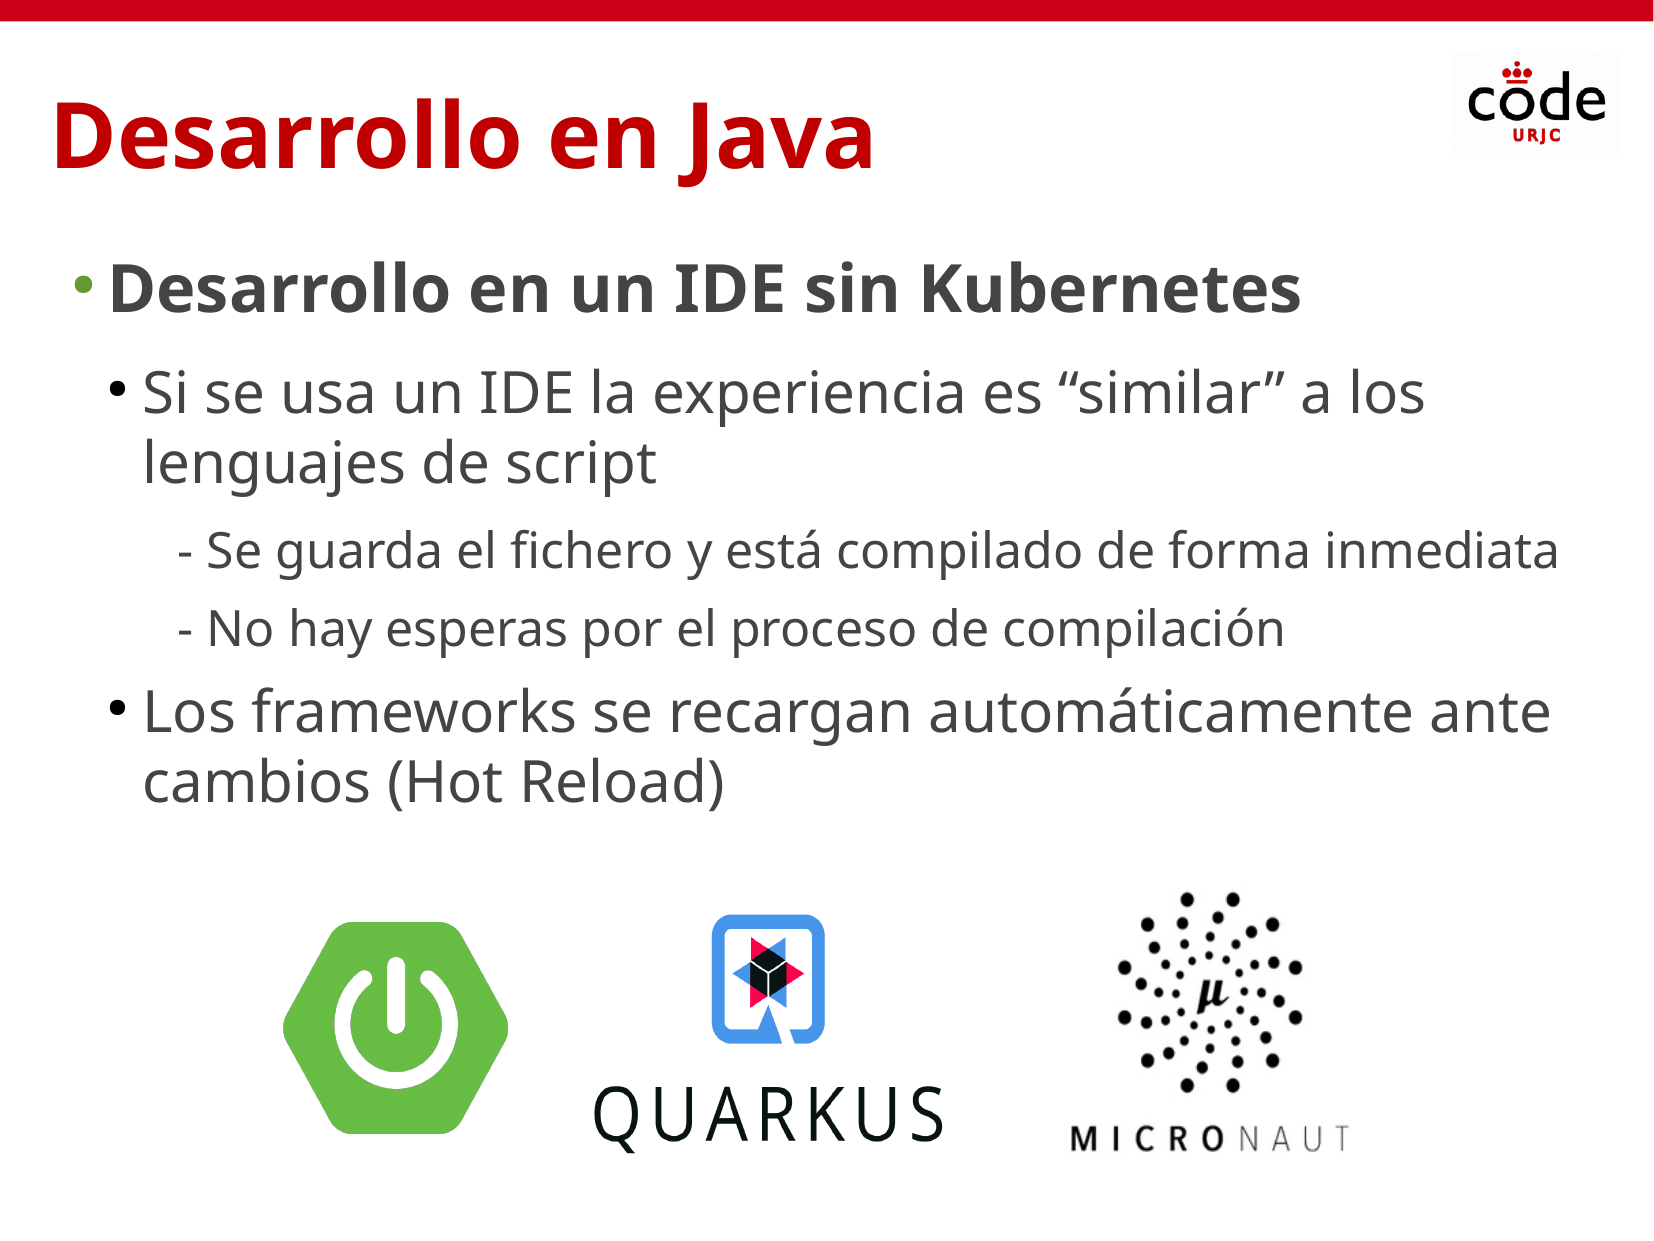

# Desarrollo en Java
Desarrollo en un IDE sin Kubernetes
Si se usa un IDE la experiencia es “similar” a los lenguajes de script
- Se guarda el fichero y está compilado de forma inmediata
- No hay esperas por el proceso de compilación
Los frameworks se recargan automáticamente ante cambios (Hot Reload)